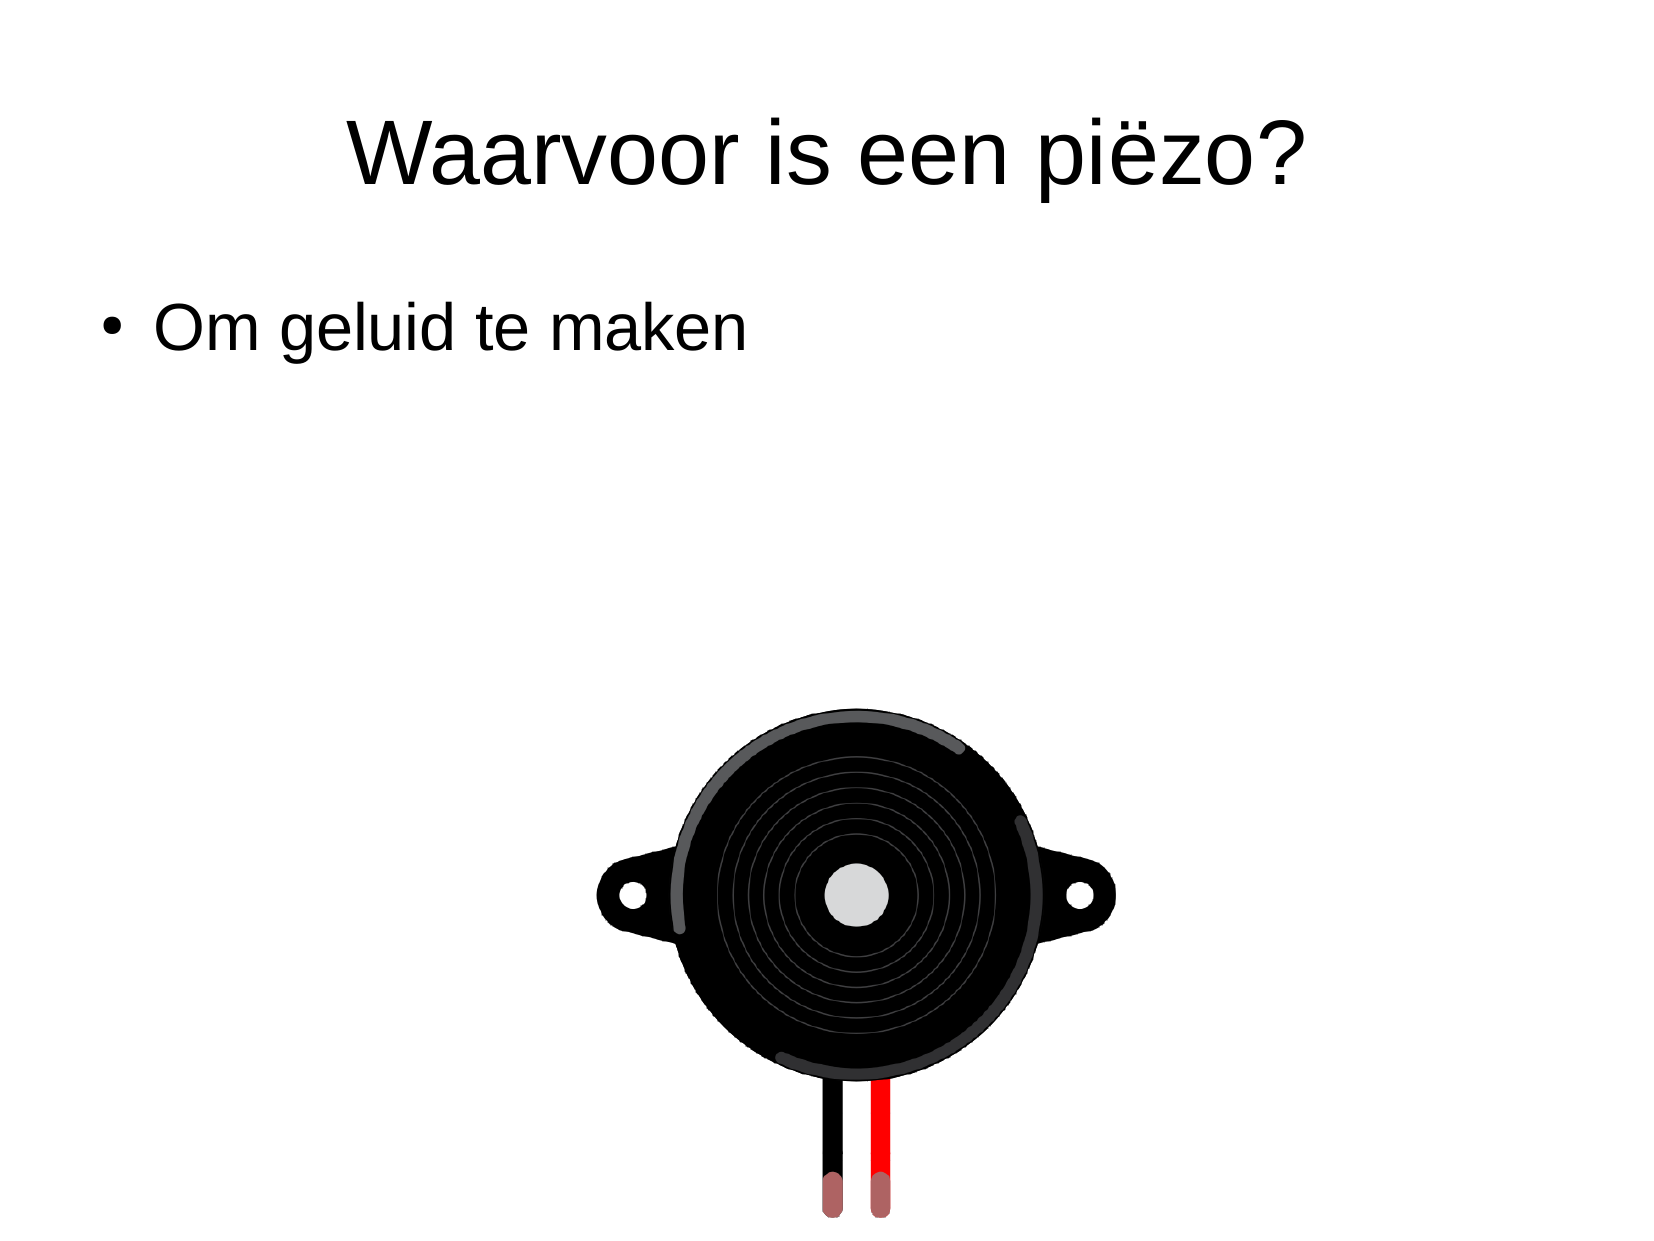

# Waarvoor is een piëzo?
Om geluid te maken